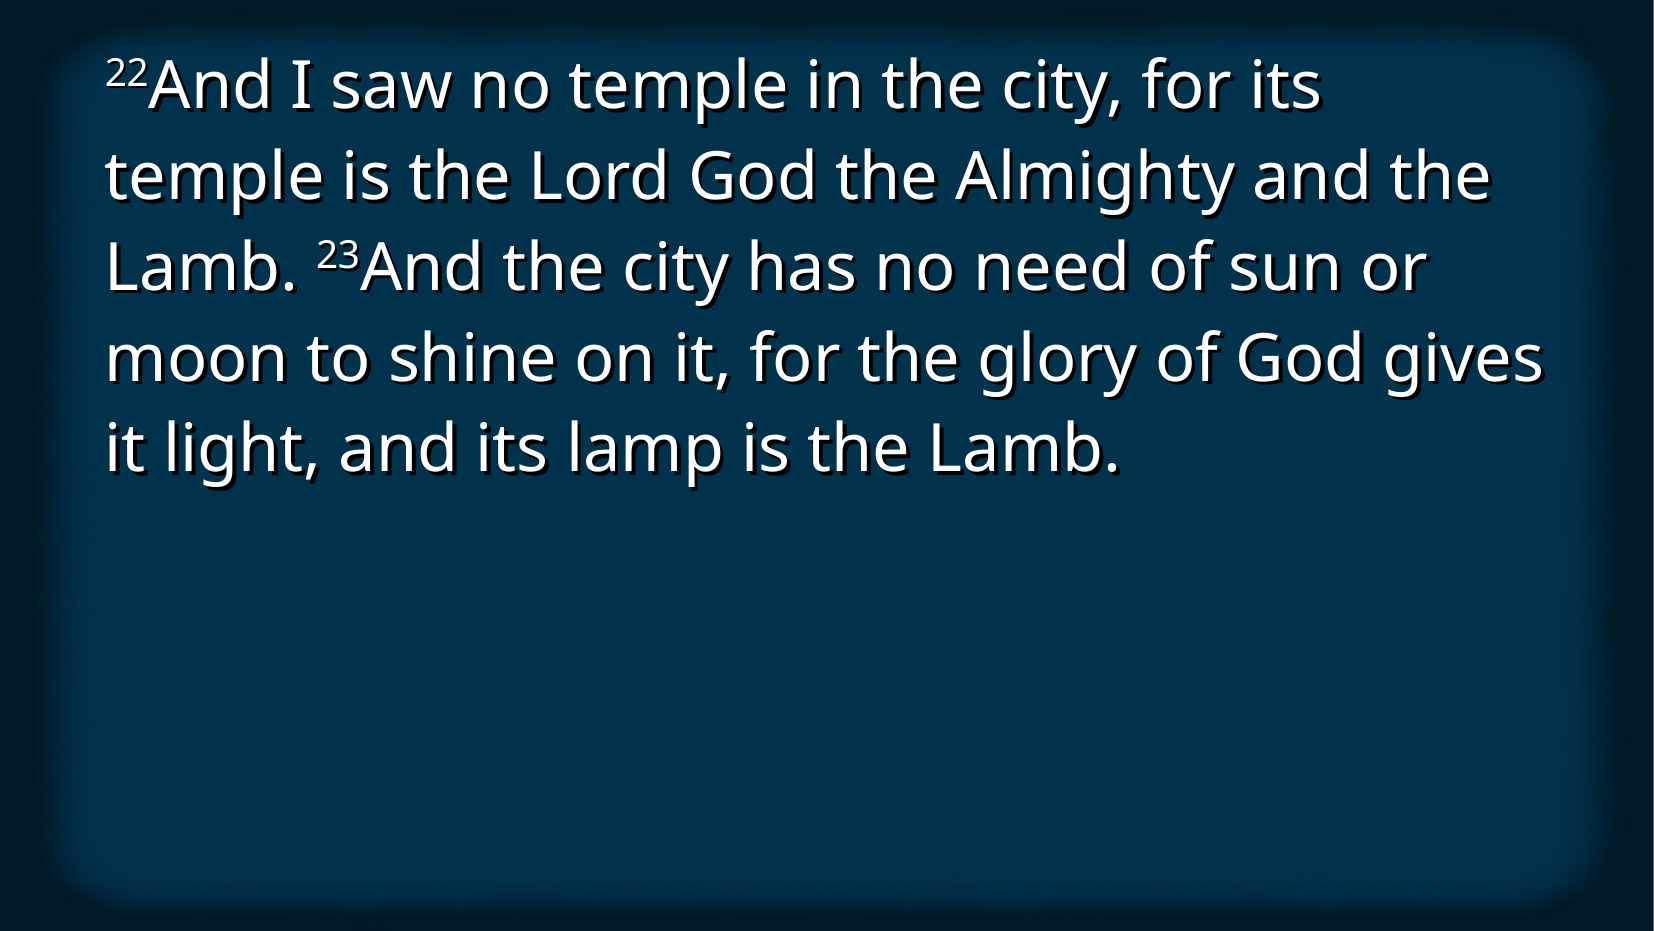

22And I saw no temple in the city, for its temple is the Lord God the Almighty and the Lamb. 23And the city has no need of sun or moon to shine on it, for the glory of God gives it light, and its lamp is the Lamb.